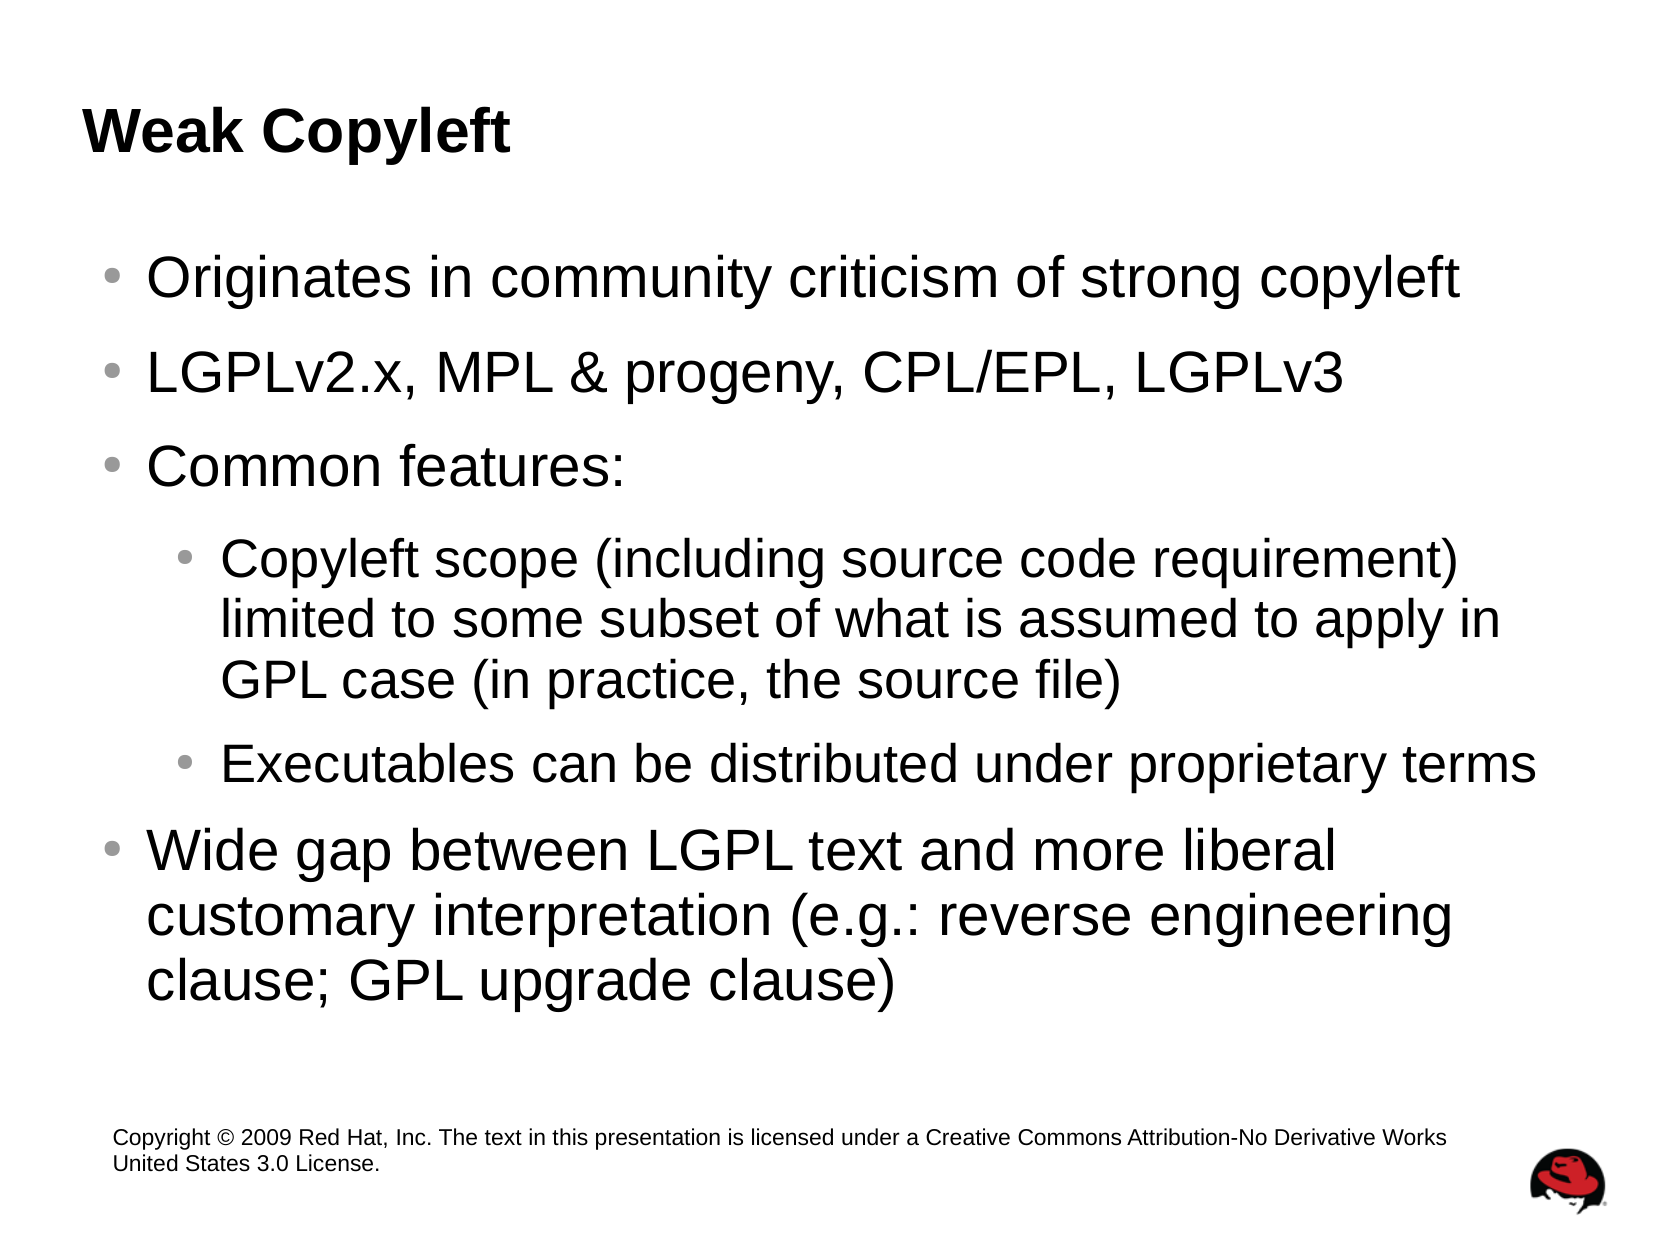

# Weak Copyleft
Originates in community criticism of strong copyleft
LGPLv2.x, MPL & progeny, CPL/EPL, LGPLv3
Common features:
Copyleft scope (including source code requirement) limited to some subset of what is assumed to apply in GPL case (in practice, the source file)
Executables can be distributed under proprietary terms
Wide gap between LGPL text and more liberal customary interpretation (e.g.: reverse engineering clause; GPL upgrade clause)